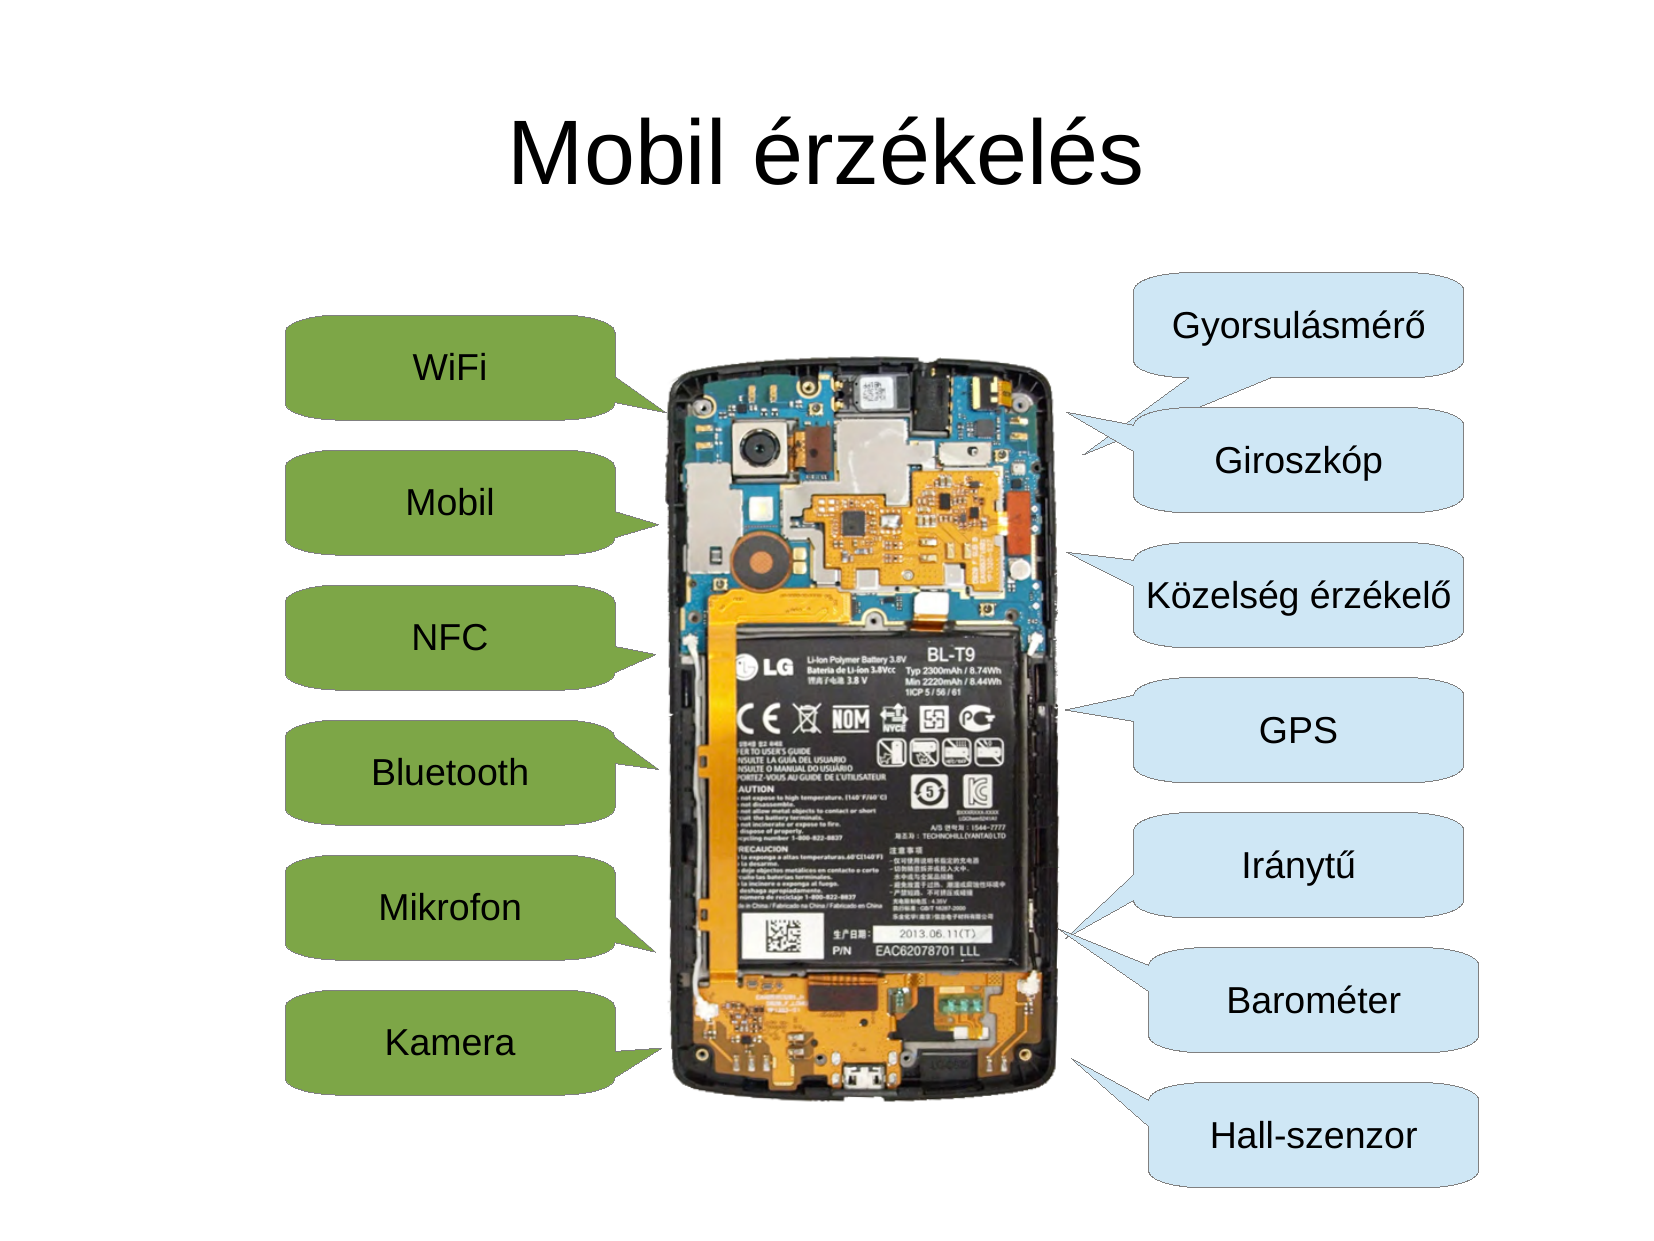

# Mobil érzékelés
Gyorsulásmérő
WiFi
Giroszkóp
Mobil
Közelség érzékelő
NFC
GPS
Bluetooth
Iránytű
Mikrofon
Barométer
Kamera
Hall-szenzor